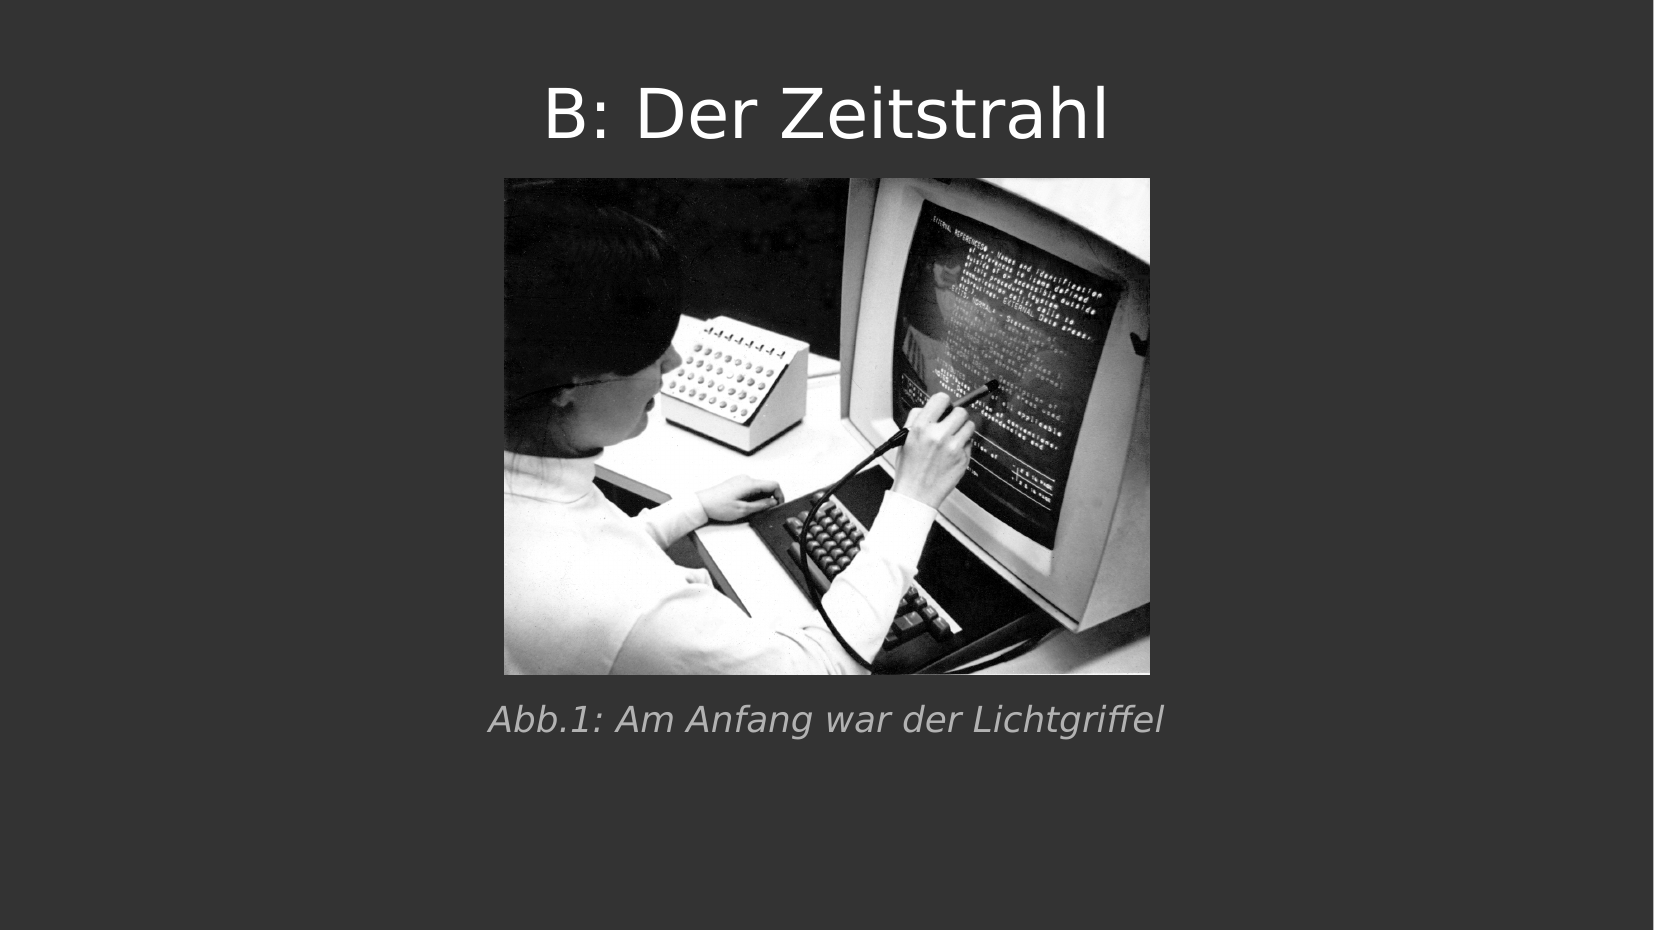

# B: Der Zeitstrahl
Abb.1: Am Anfang war der Lichtgriffel